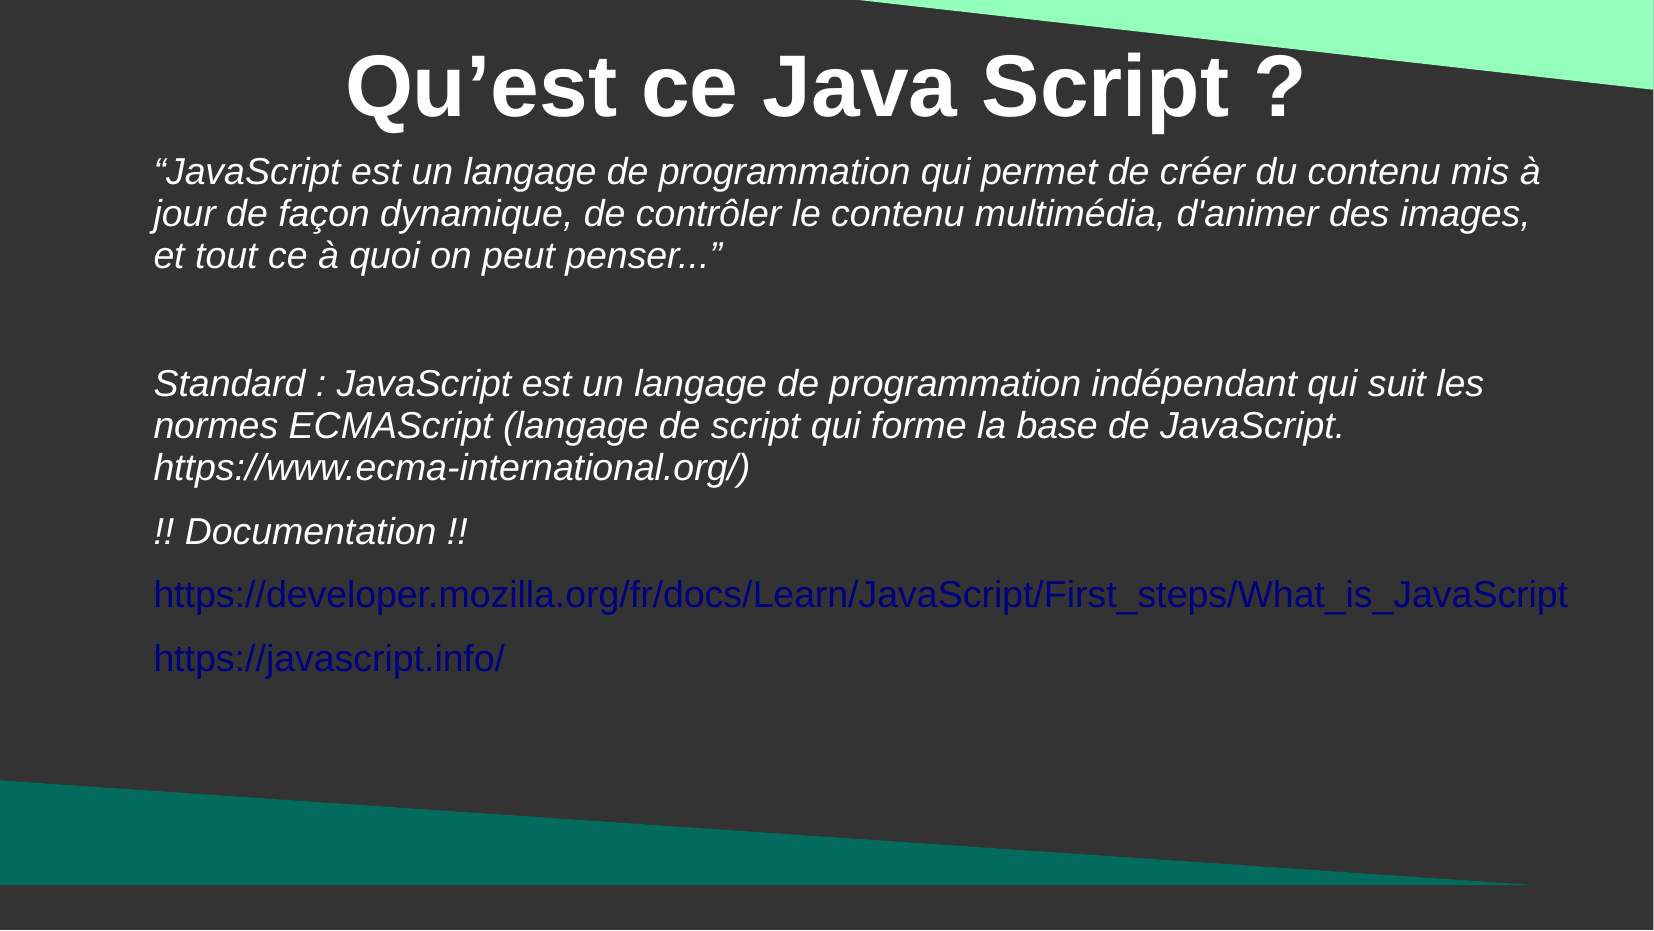

# Qu’est ce Java Script ?
“JavaScript est un langage de programmation qui permet de créer du contenu mis à jour de façon dynamique, de contrôler le contenu multimédia, d'animer des images, et tout ce à quoi on peut penser...”
Standard : JavaScript est un langage de programmation indépendant qui suit les normes ECMAScript (langage de script qui forme la base de JavaScript. https://www.ecma-international.org/)
!! Documentation !!
https://developer.mozilla.org/fr/docs/Learn/JavaScript/First_steps/What_is_JavaScript
https://javascript.info/